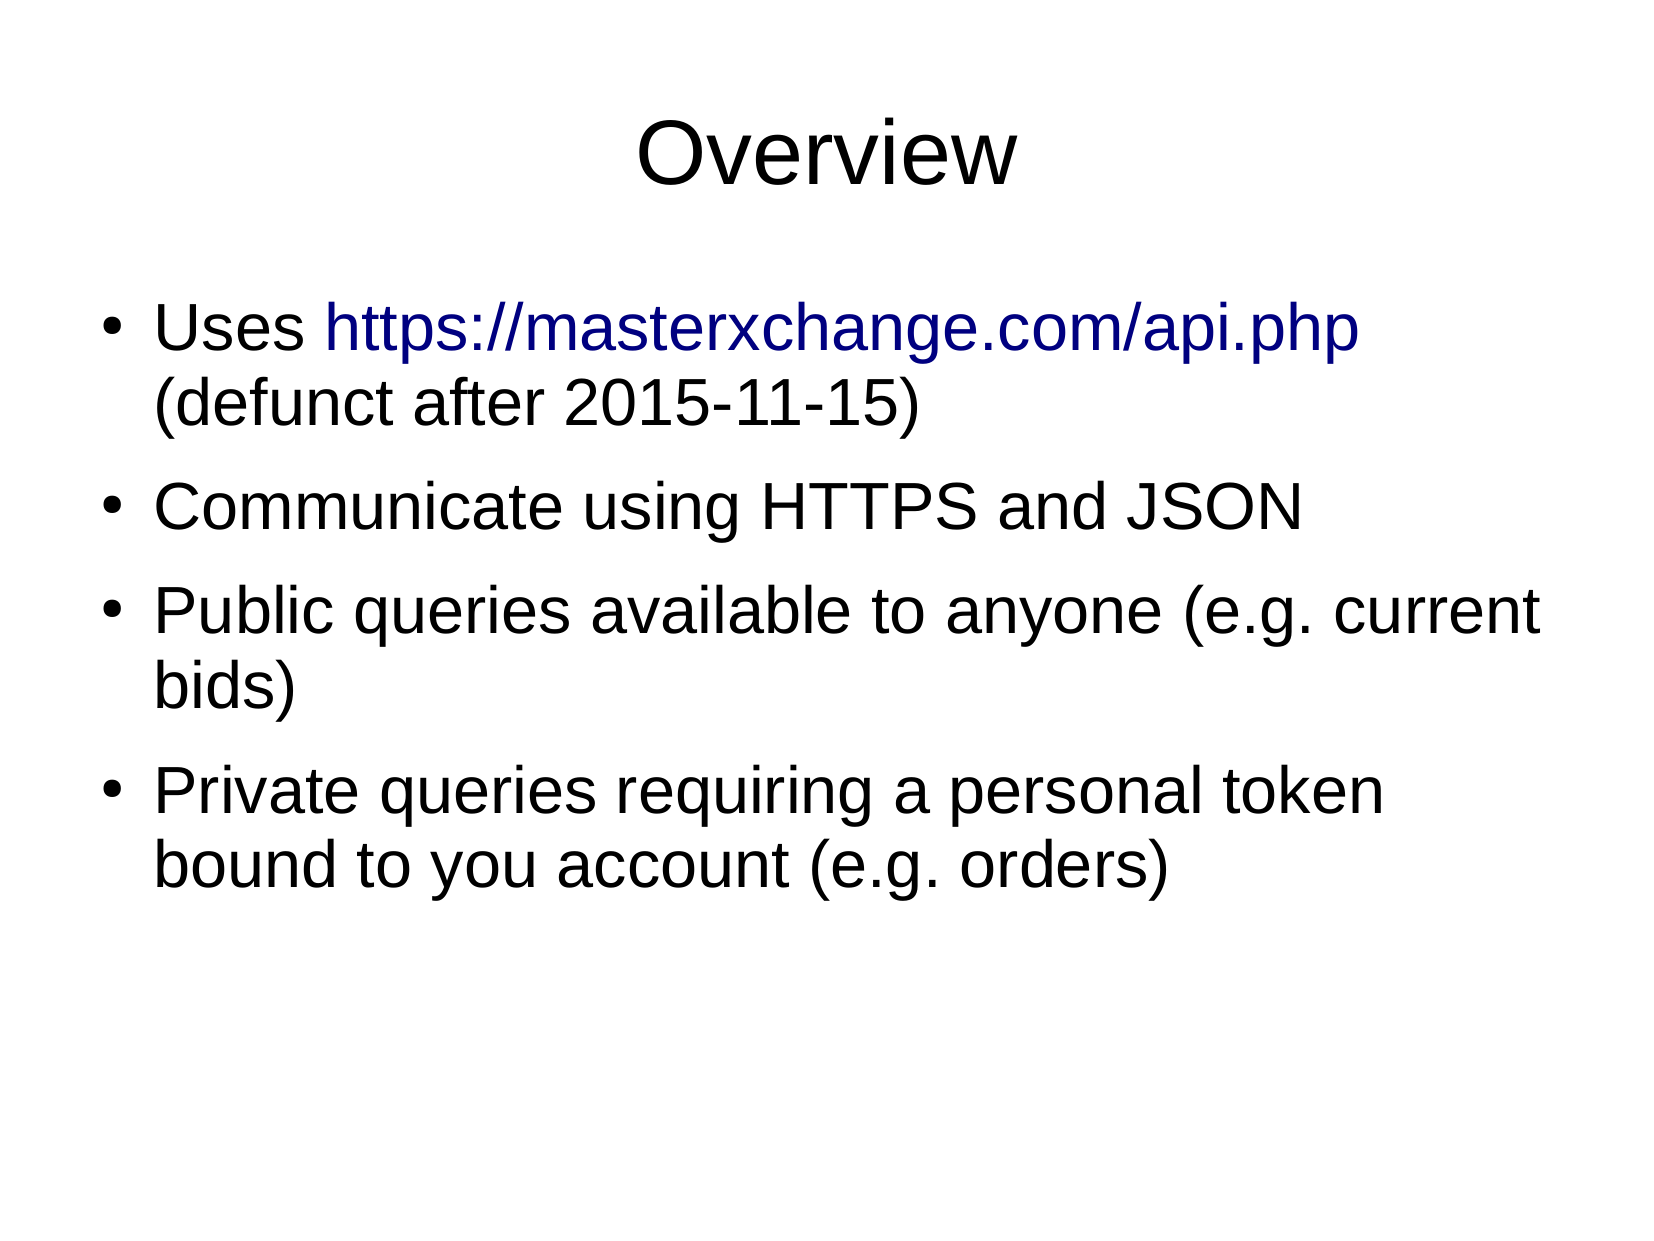

# Overview
Uses https://masterxchange.com/api.php (defunct after 2015-11-15)
Communicate using HTTPS and JSON
Public queries available to anyone (e.g. current bids)
Private queries requiring a personal token bound to you account (e.g. orders)